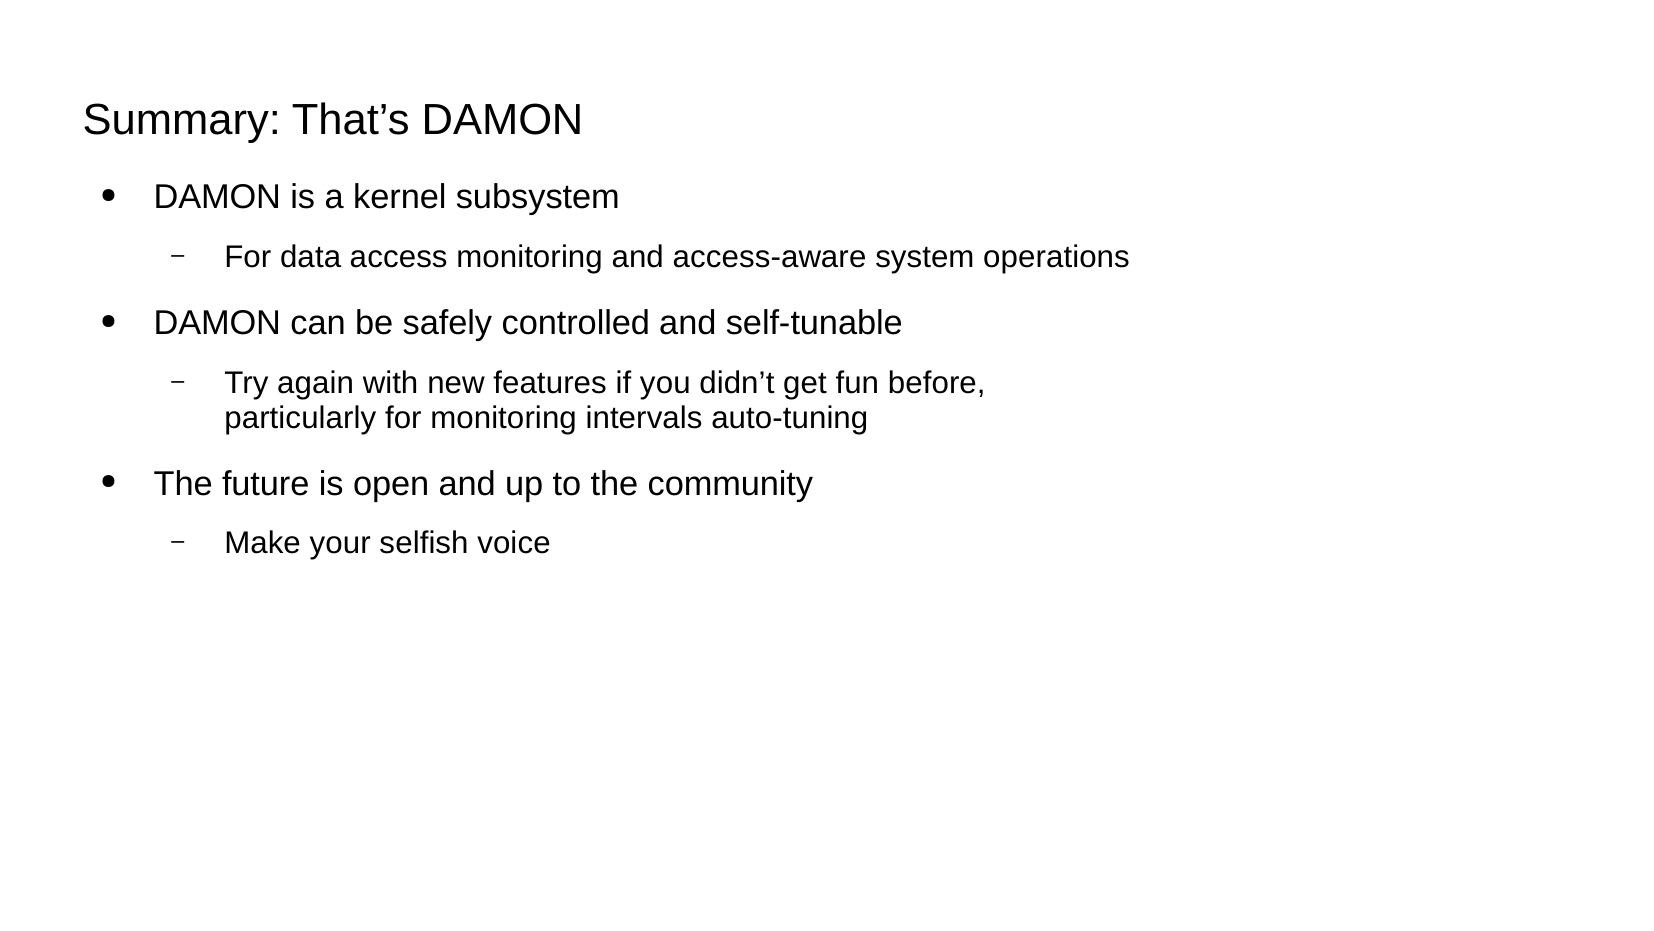

# Summary: That’s DAMON
DAMON is a kernel subsystem
For data access monitoring and access-aware system operations
DAMON can be safely controlled and self-tunable
Try again with new features if you didn’t get fun before,
particularly for monitoring intervals auto-tuning
The future is open and up to the community
Make your selfish voice